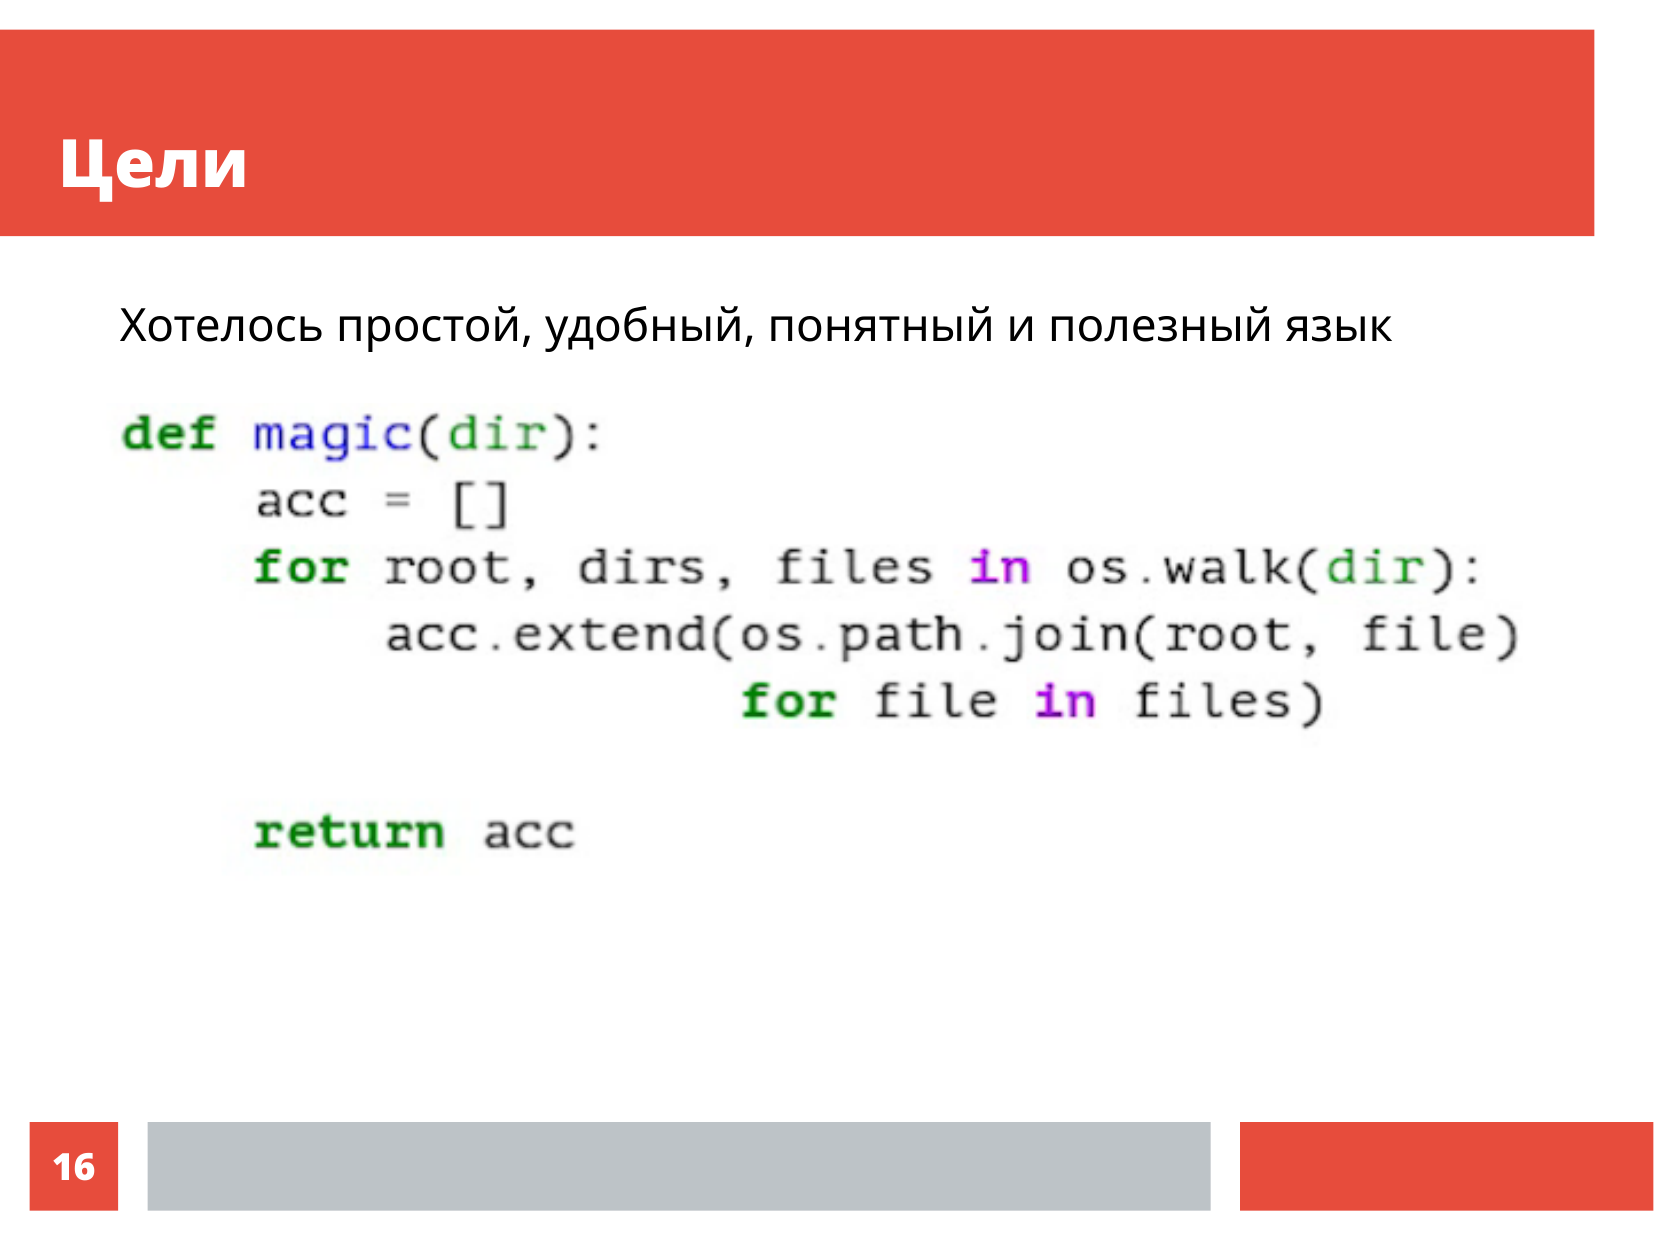

# Цели
Хотелось простой, удобный, понятный и полезный язык
16